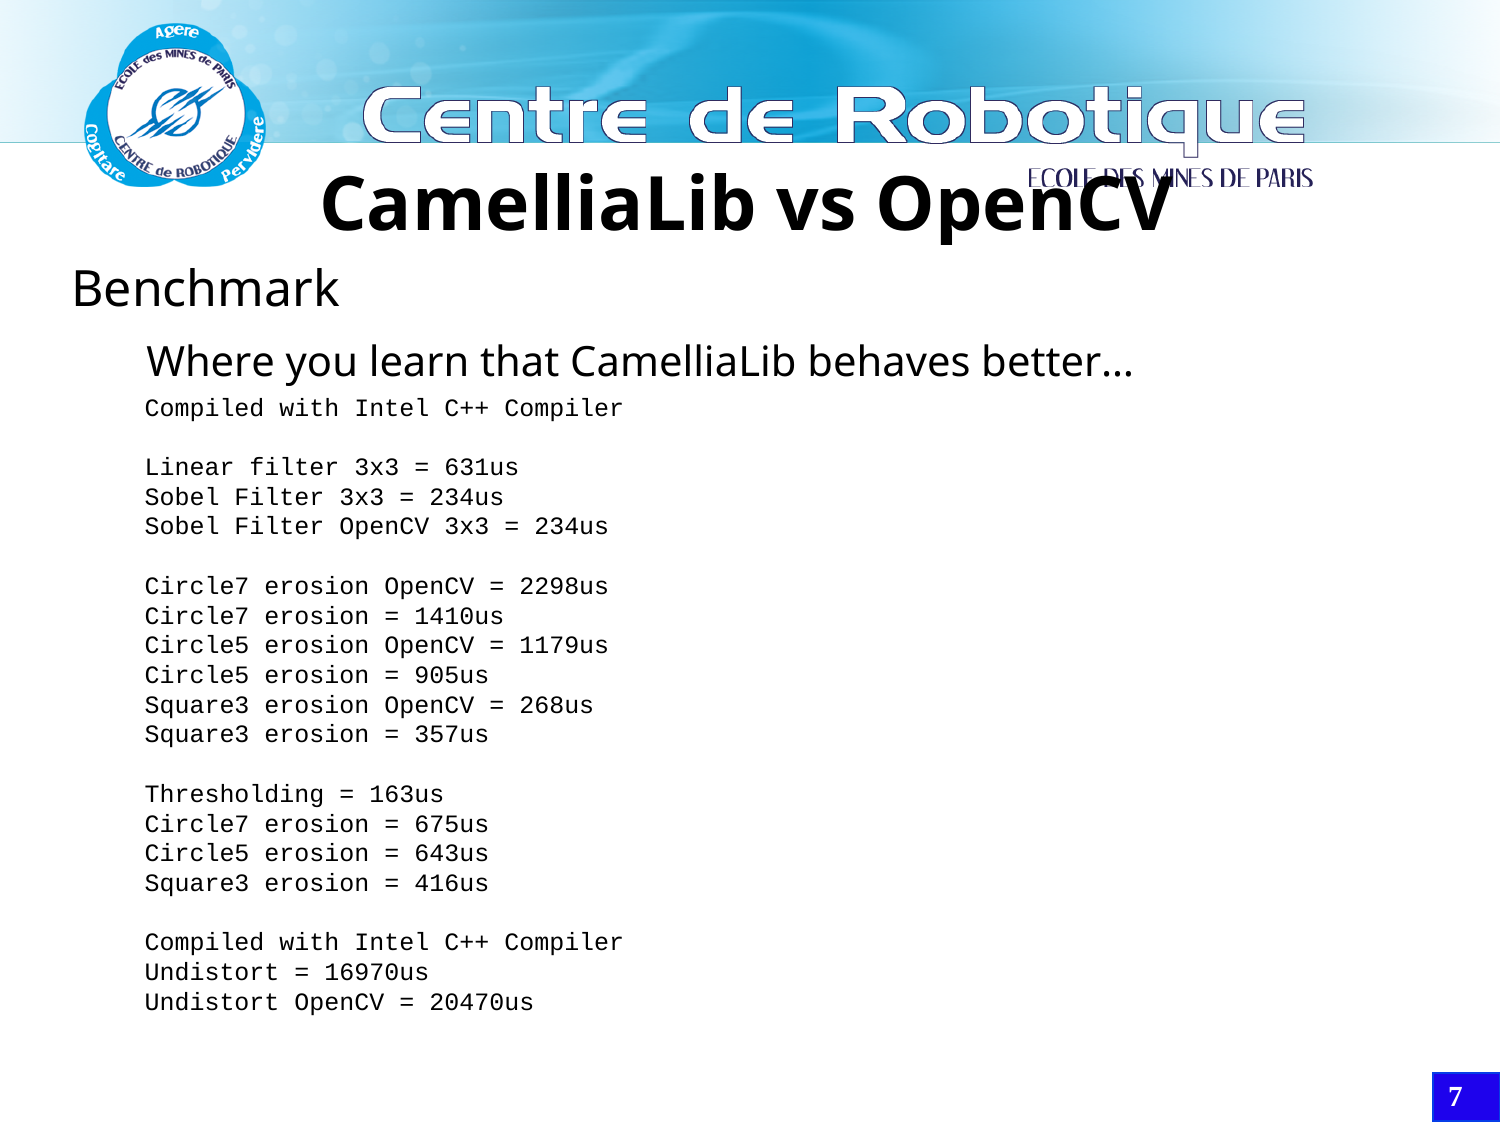

# CamelliaLib vs OpenCV
Benchmark
Where you learn that CamelliaLib behaves better…
How is this possible ?
Compiled with Intel C++ Compiler
Linear filter 3x3 = 631us
Sobel Filter 3x3 = 234us
Sobel Filter OpenCV 3x3 = 234us
Circle7 erosion OpenCV = 2298us
Circle7 erosion = 1410us
Circle5 erosion OpenCV = 1179us
Circle5 erosion = 905us
Square3 erosion OpenCV = 268us
Square3 erosion = 357us
Thresholding = 163us
Circle7 erosion = 675us
Circle5 erosion = 643us
Square3 erosion = 416us
Compiled with Intel C++ Compiler
Undistort = 16970us
Undistort OpenCV = 20470us